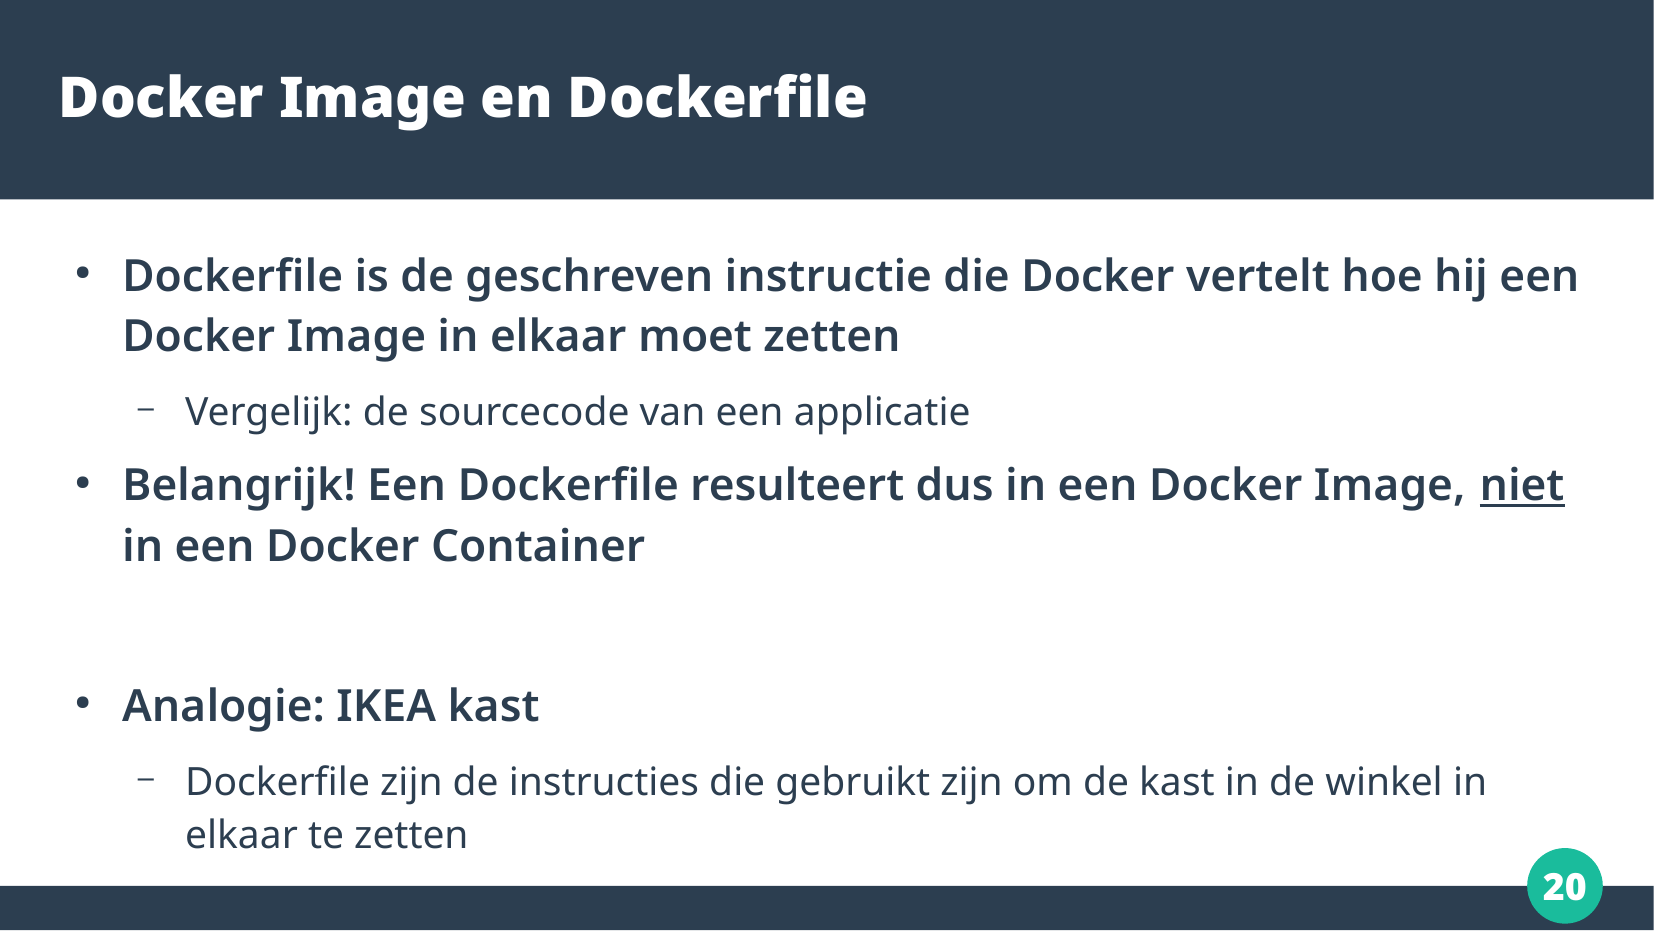

# Docker Image en Dockerfile
Dockerfile is de geschreven instructie die Docker vertelt hoe hij een Docker Image in elkaar moet zetten
Vergelijk: de sourcecode van een applicatie
Belangrijk! Een Dockerfile resulteert dus in een Docker Image, niet in een Docker Container
Analogie: IKEA kast
Dockerfile zijn de instructies die gebruikt zijn om de kast in de winkel in elkaar te zetten